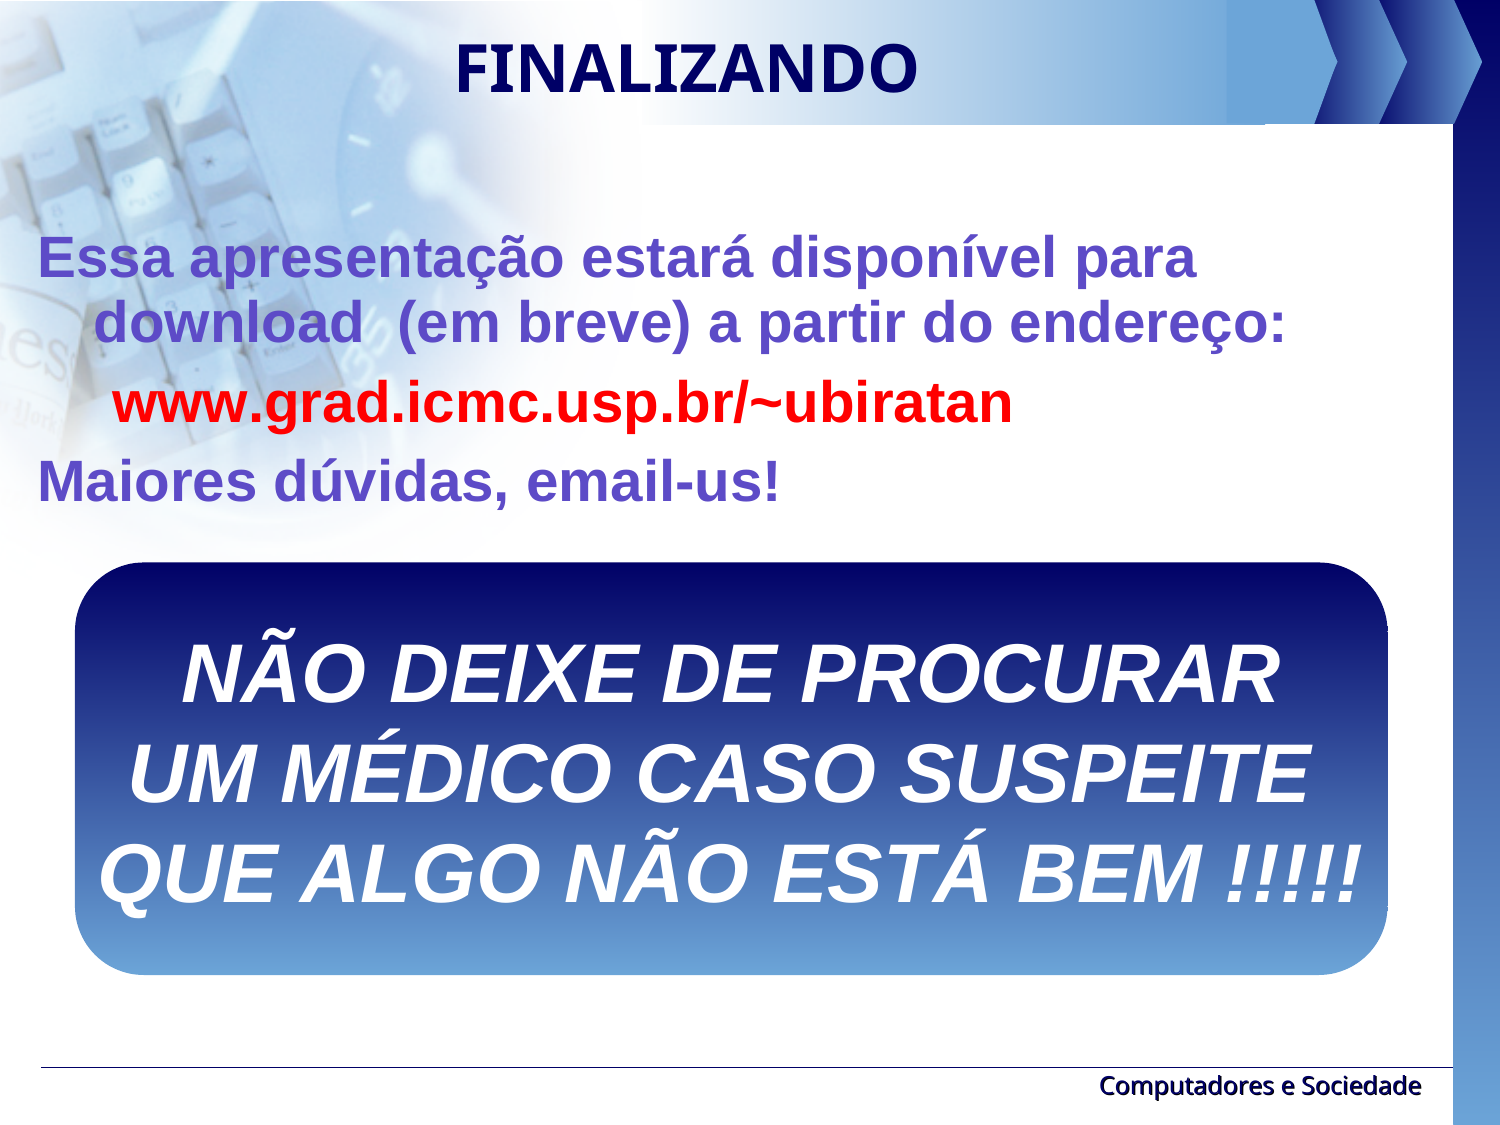

# FINALIZANDO
Essa apresentação estará disponível para download (em breve) a partir do endereço:
www.grad.icmc.usp.br/~ubiratan
Maiores dúvidas, email-us!
NÃO DEIXE DE PROCURAR
UM MÉDICO CASO SUSPEITE
QUE ALGO NÃO ESTÁ BEM !!!!!